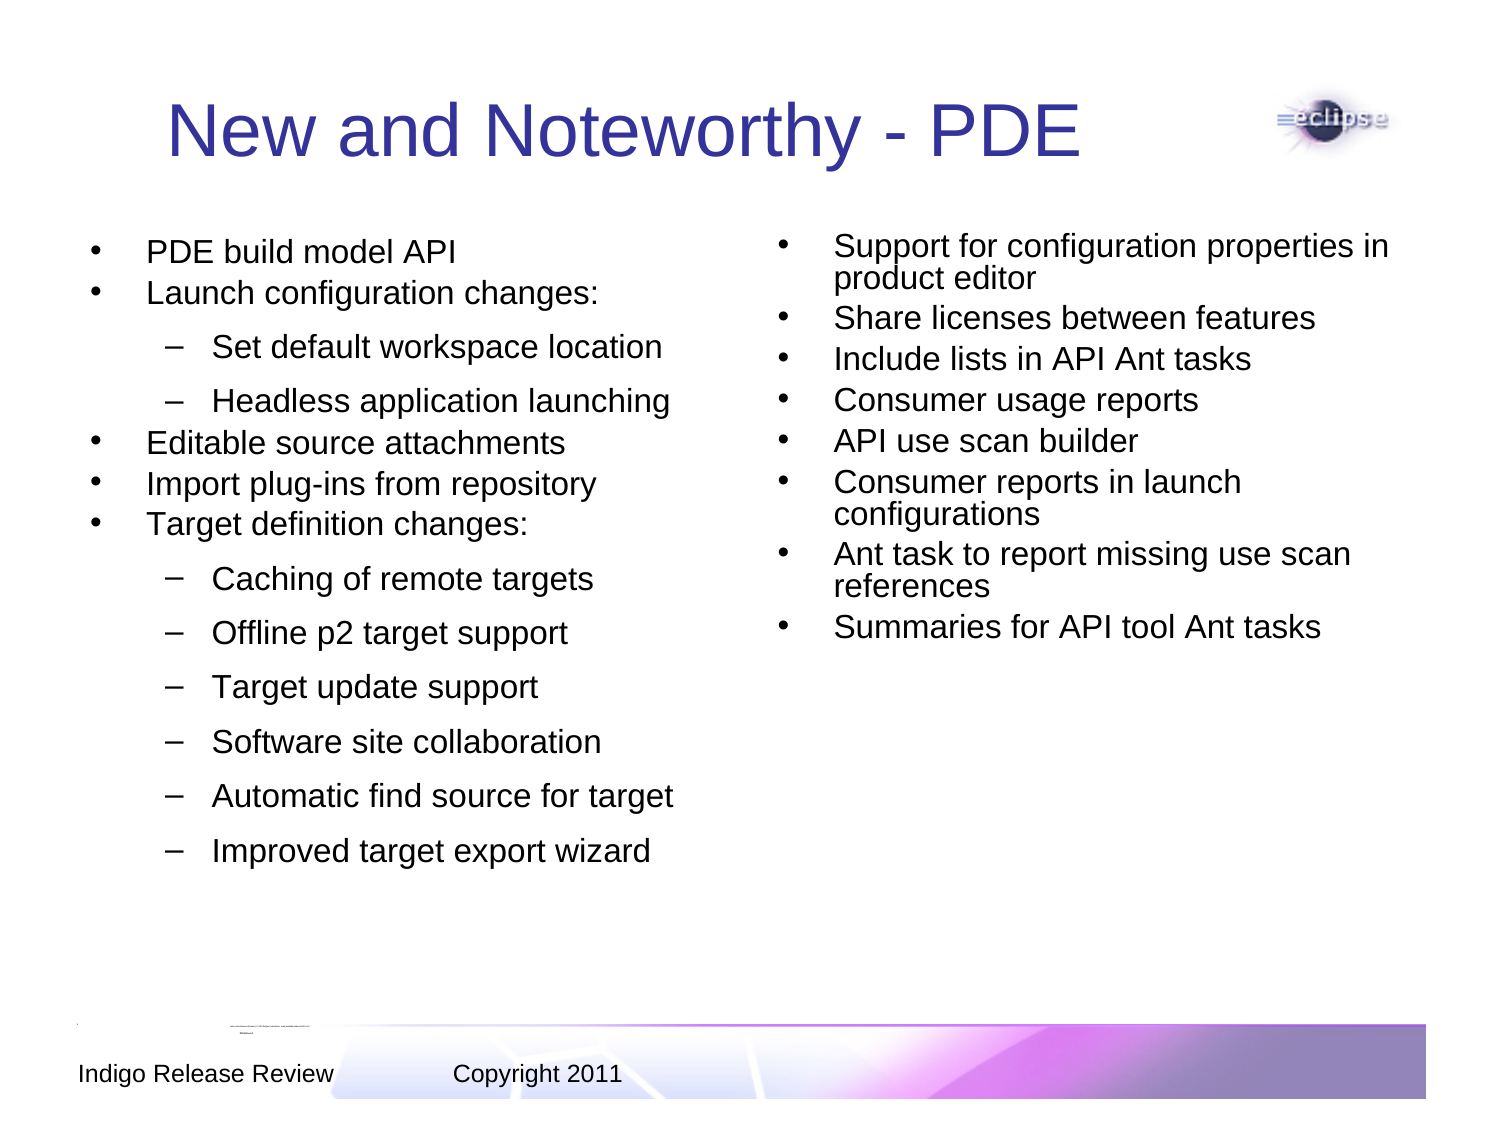

# New and Noteworthy - PDE
Support for configuration properties in product editor
Share licenses between features
Include lists in API Ant tasks
Consumer usage reports
API use scan builder
Consumer reports in launch configurations
Ant task to report missing use scan references
Summaries for API tool Ant tasks
PDE build model API
Launch configuration changes:
Set default workspace location
Headless application launching
Editable source attachments
Import plug-ins from repository
Target definition changes:
Caching of remote targets
Offline p2 target support
Target update support
Software site collaboration
Automatic find source for target
Improved target export wizard
8
Copyright 2011